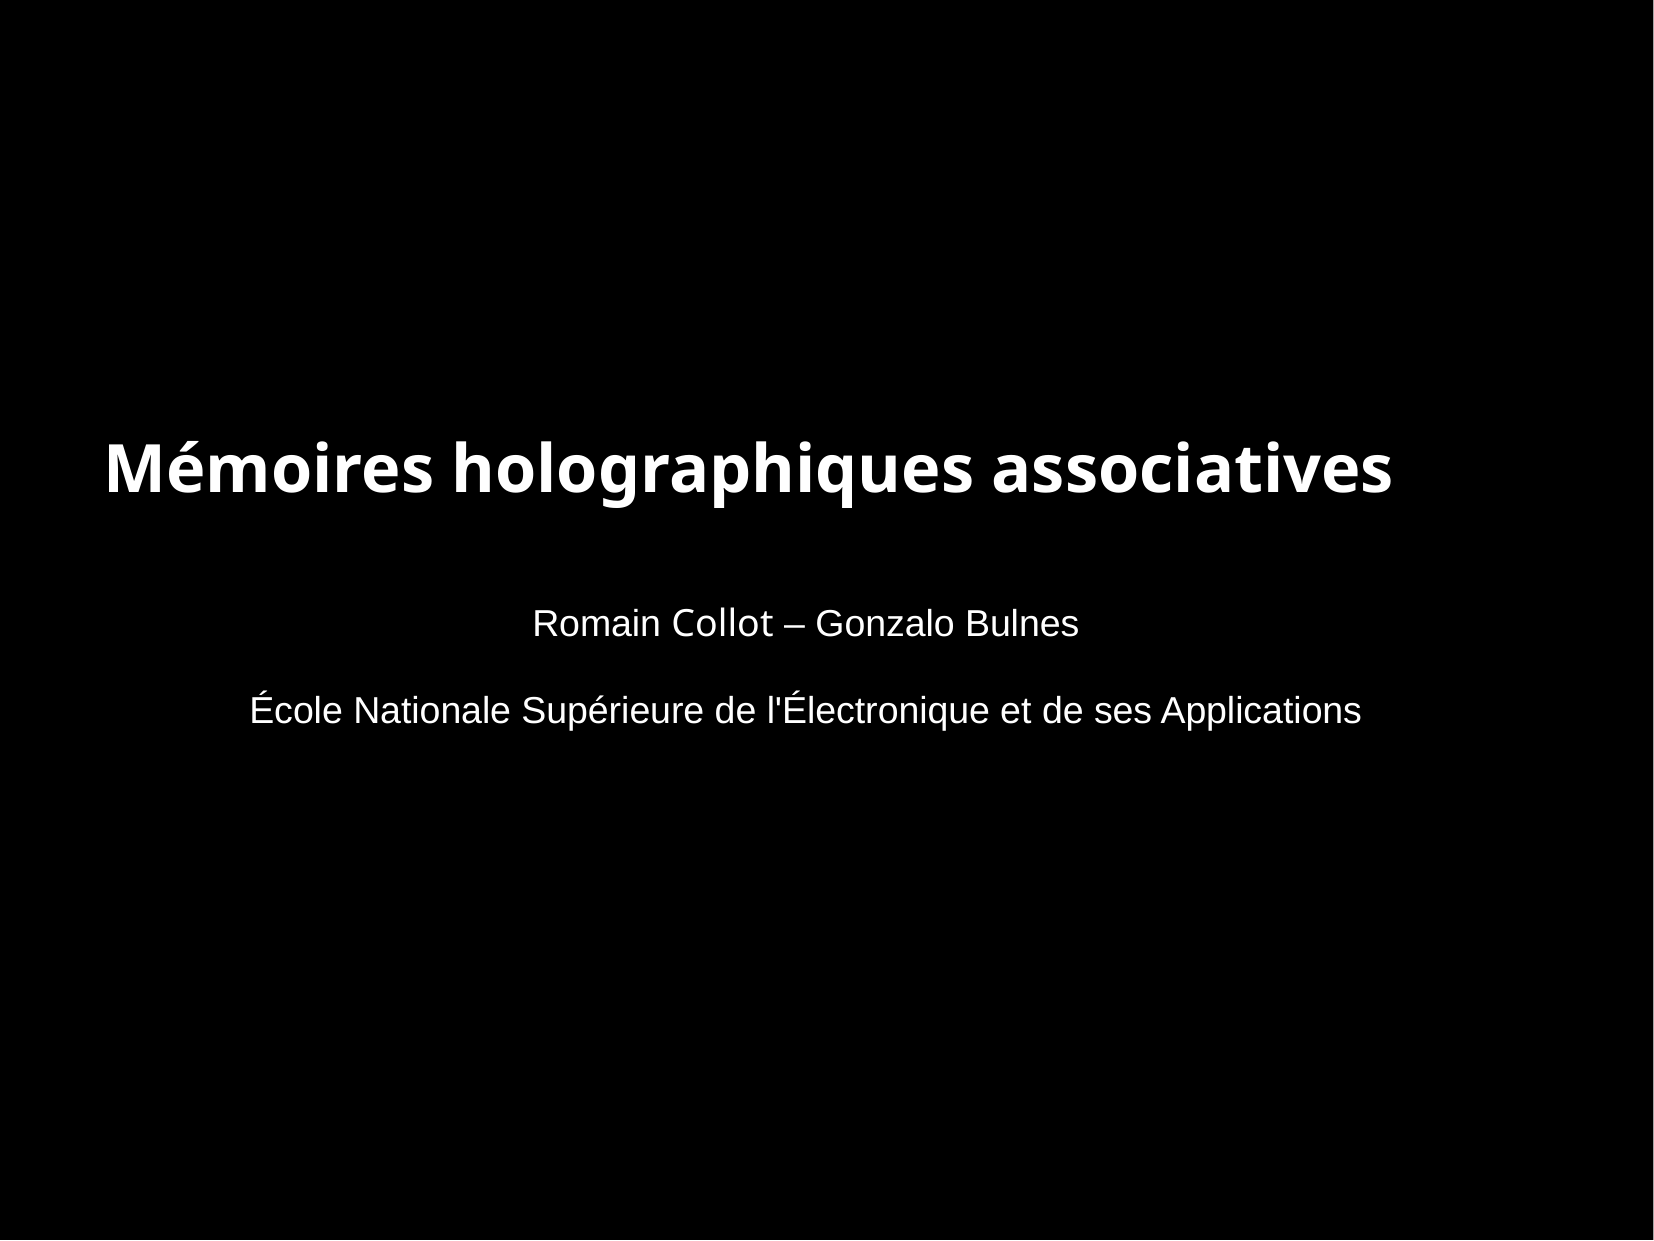

Mémoires holographiques associatives
Romain Collot – Gonzalo Bulnes
École Nationale Supérieure de l'Électronique et de ses Applications